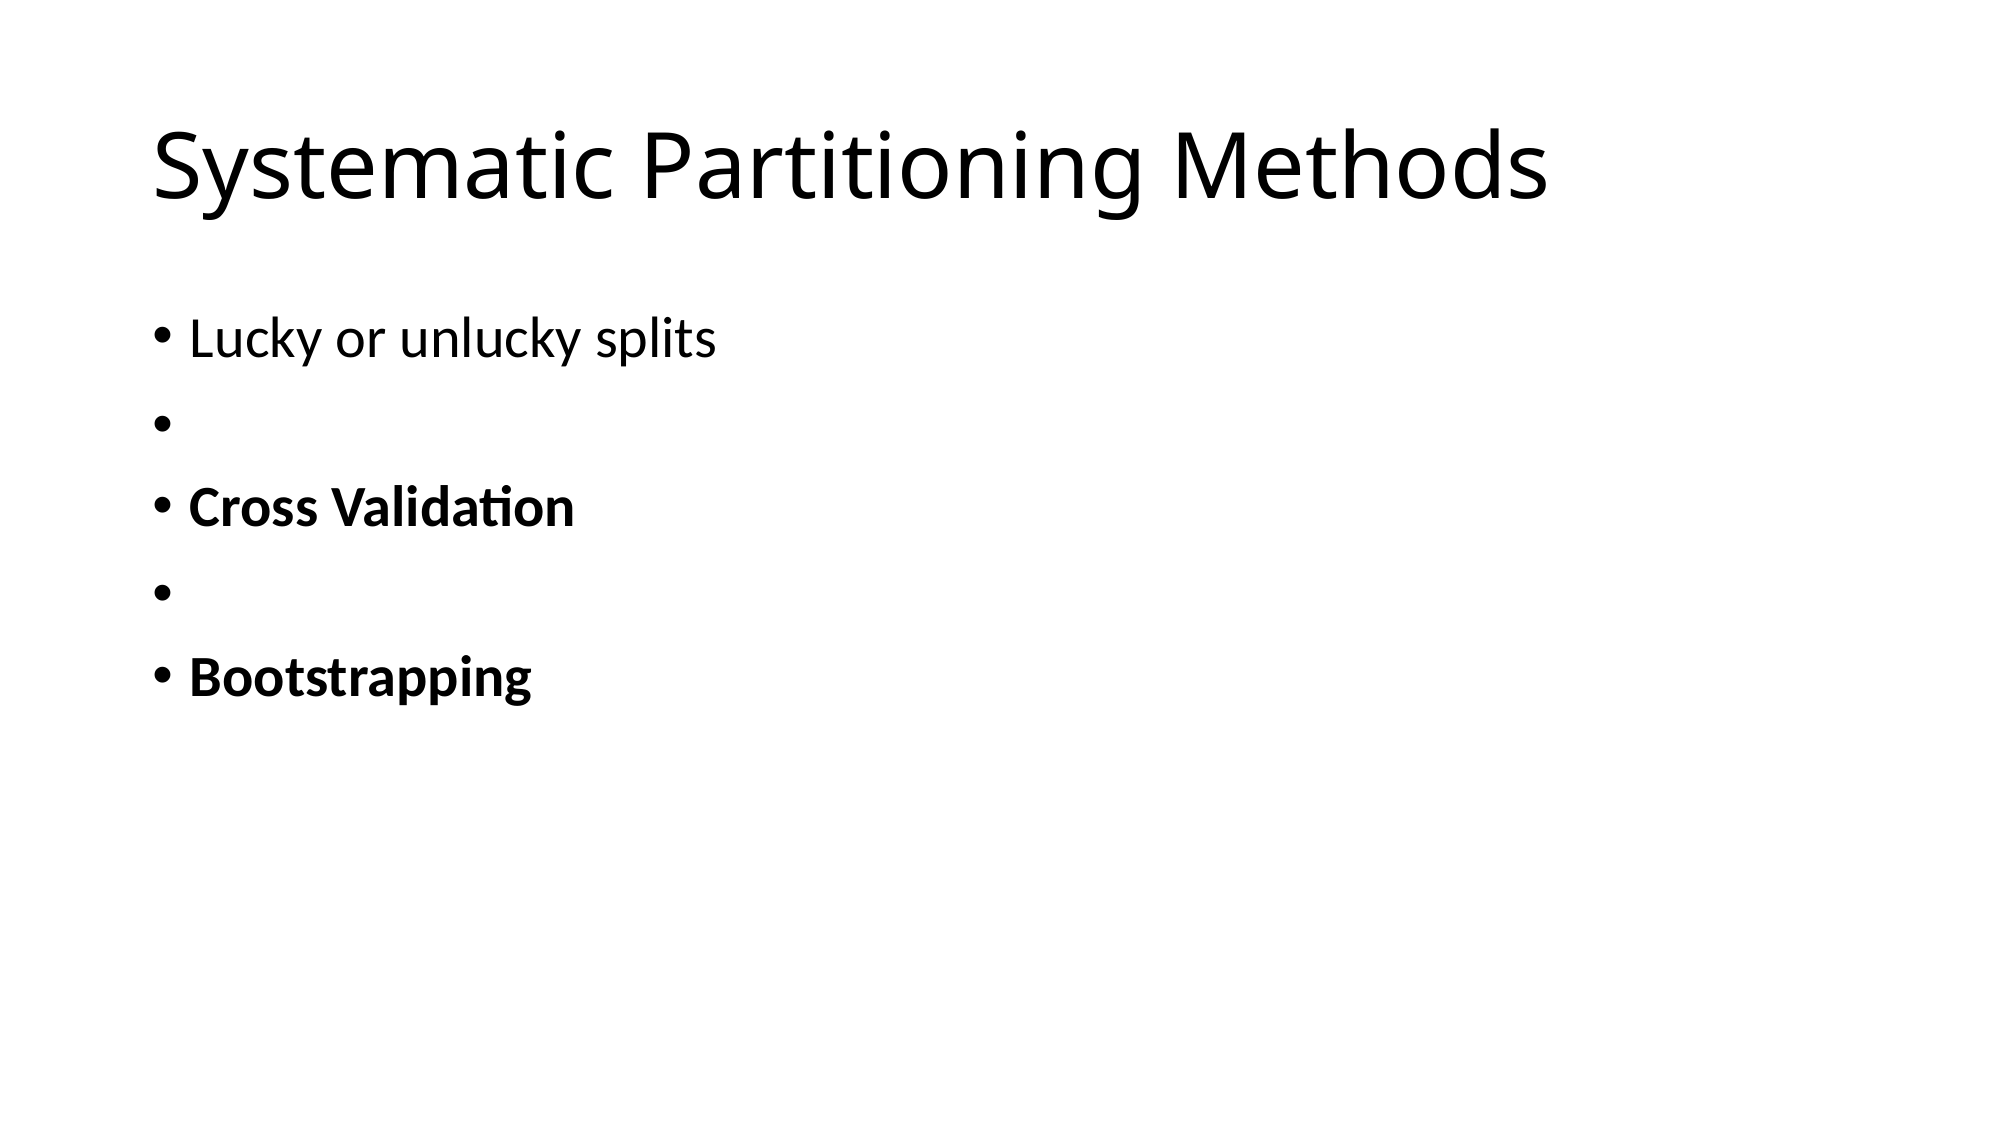

# Systematic Partitioning Methods
Lucky or unlucky splits
Cross Validation
Bootstrapping